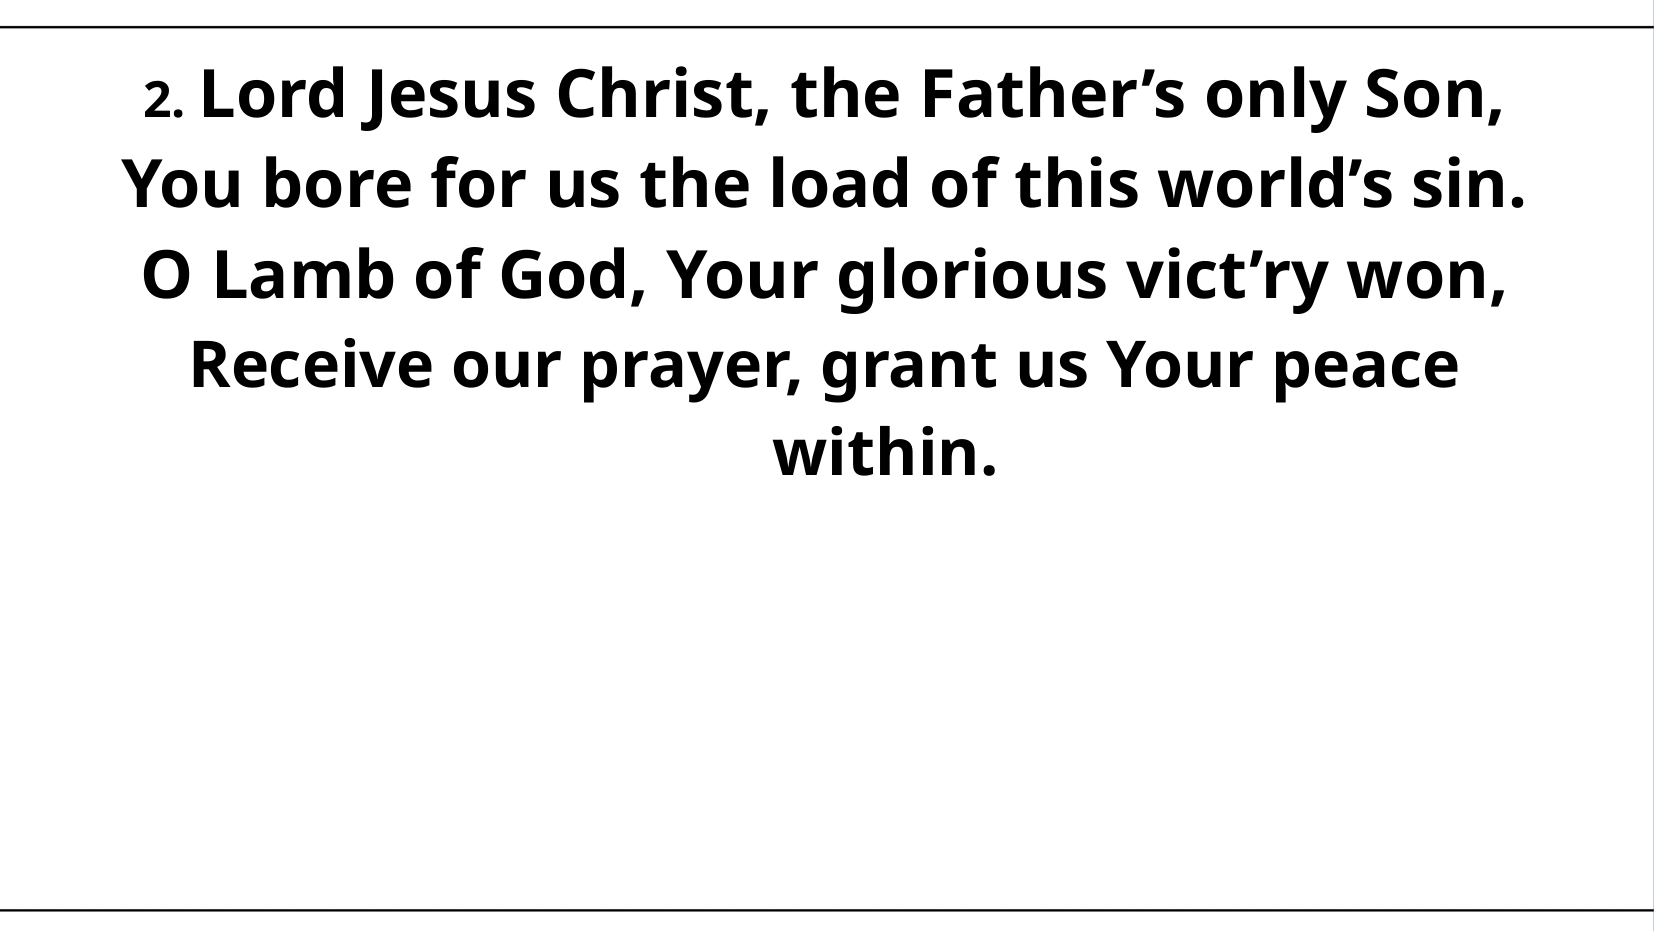

2. Lord Jesus Christ, the Father’s only Son,
You bore for us the load of this world’s sin.
O Lamb of God, Your glorious vict’ry won,
Receive our prayer, grant us Your peace within.